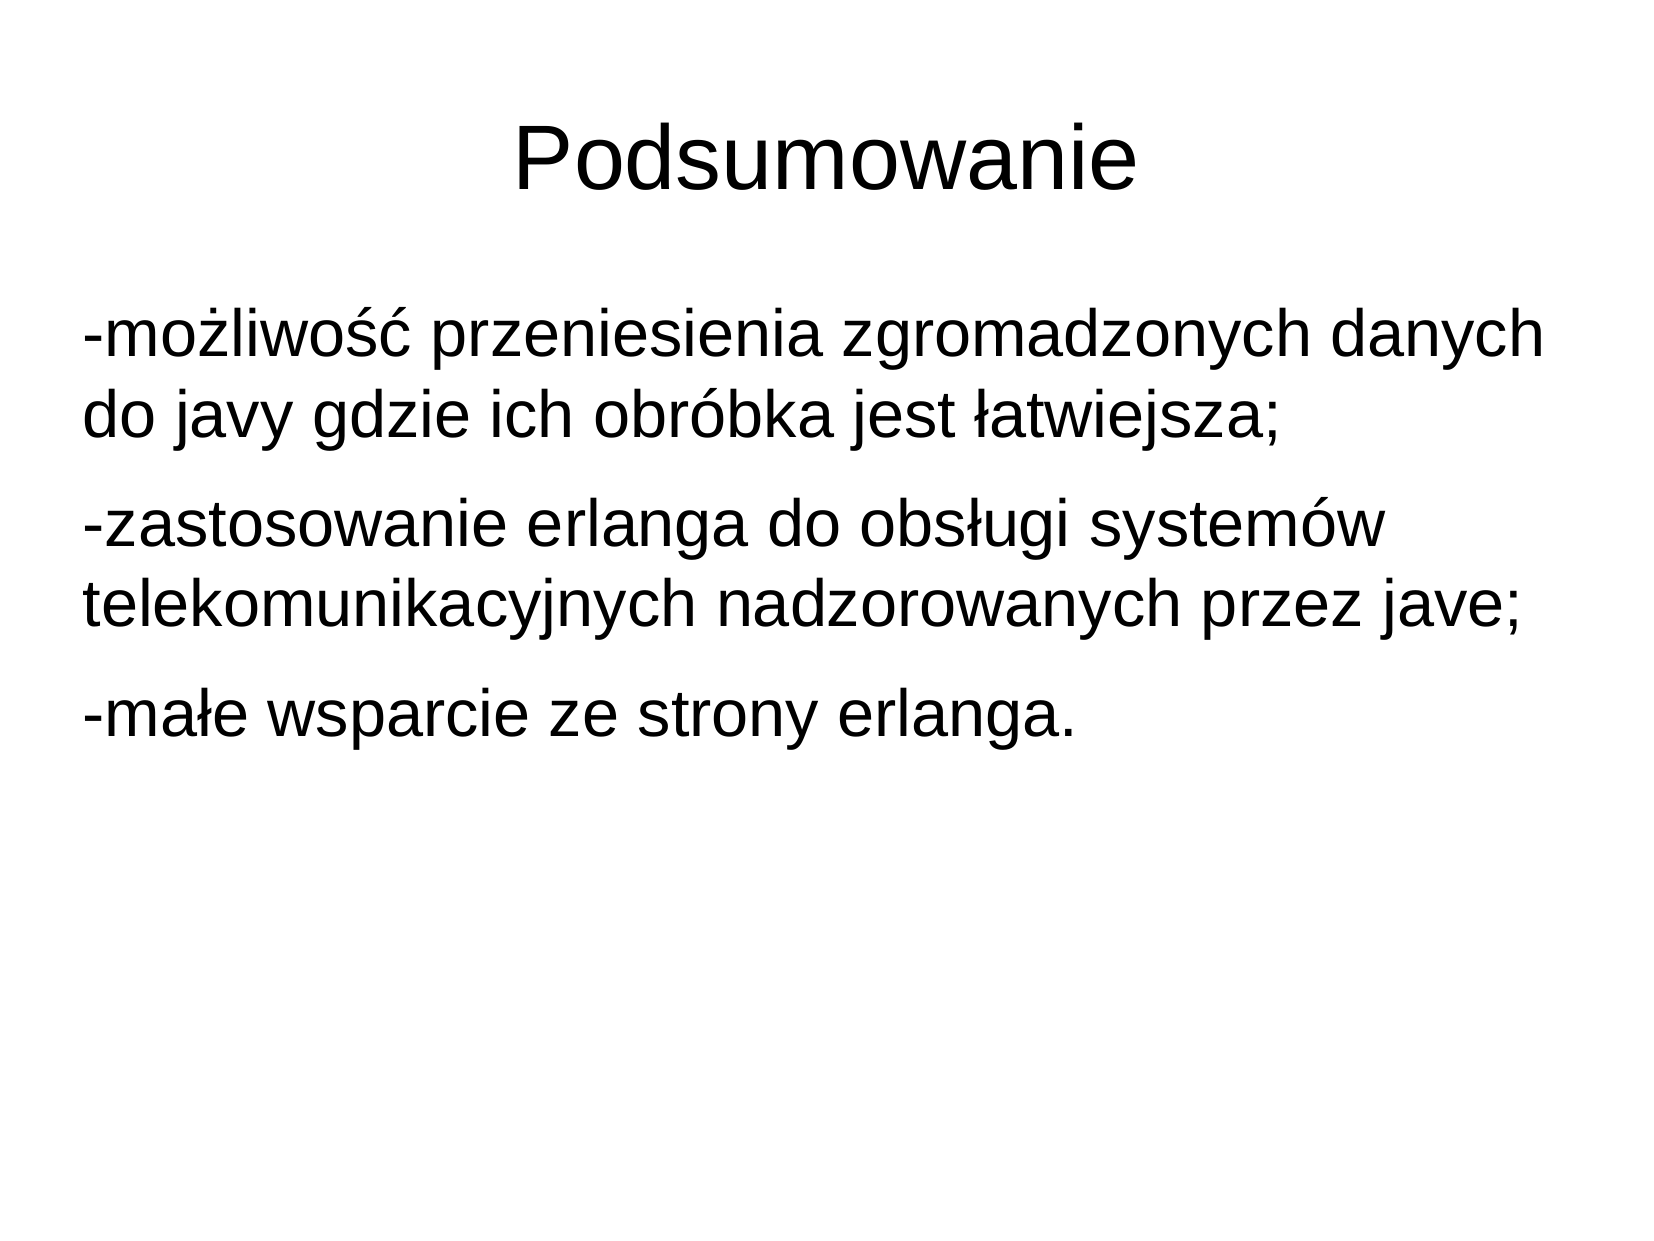

# Podsumowanie
-możliwość przeniesienia zgromadzonych danych do javy gdzie ich obróbka jest łatwiejsza;
-zastosowanie erlanga do obsługi systemów telekomunikacyjnych nadzorowanych przez jave;
-małe wsparcie ze strony erlanga.